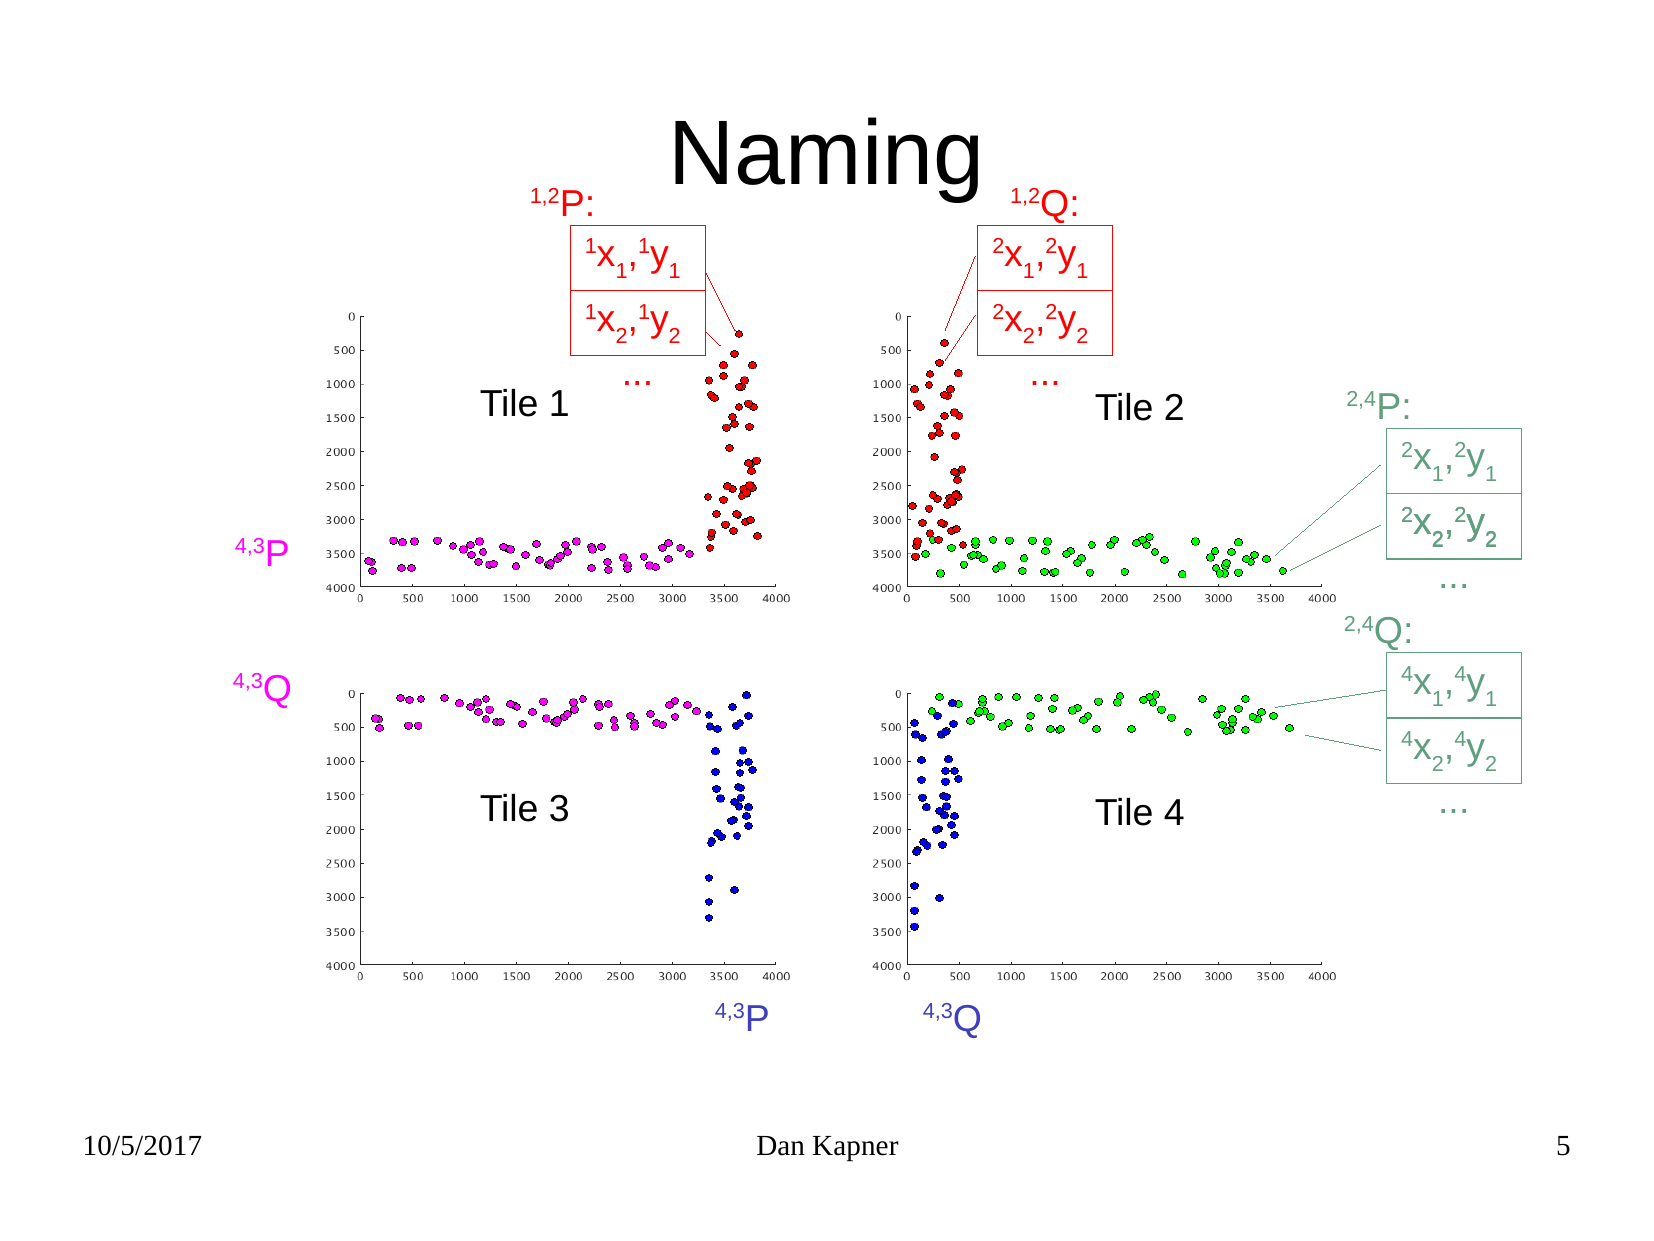

# Naming
1,2P:
1,2Q:
1x1,1y1
2x1,2y1
1x2,1y2
2x2,2y2
...
...
Tile 1
2,4P:
Tile 2
2x1,2y1
2x2,2y2
2x2,2y2
4,3P
...
2,4Q:
4x1,4y1
4,3Q
4x2,4y2
...
Tile 3
Tile 4
4,3P
4,3Q
10/5/2017
Dan Kapner
5